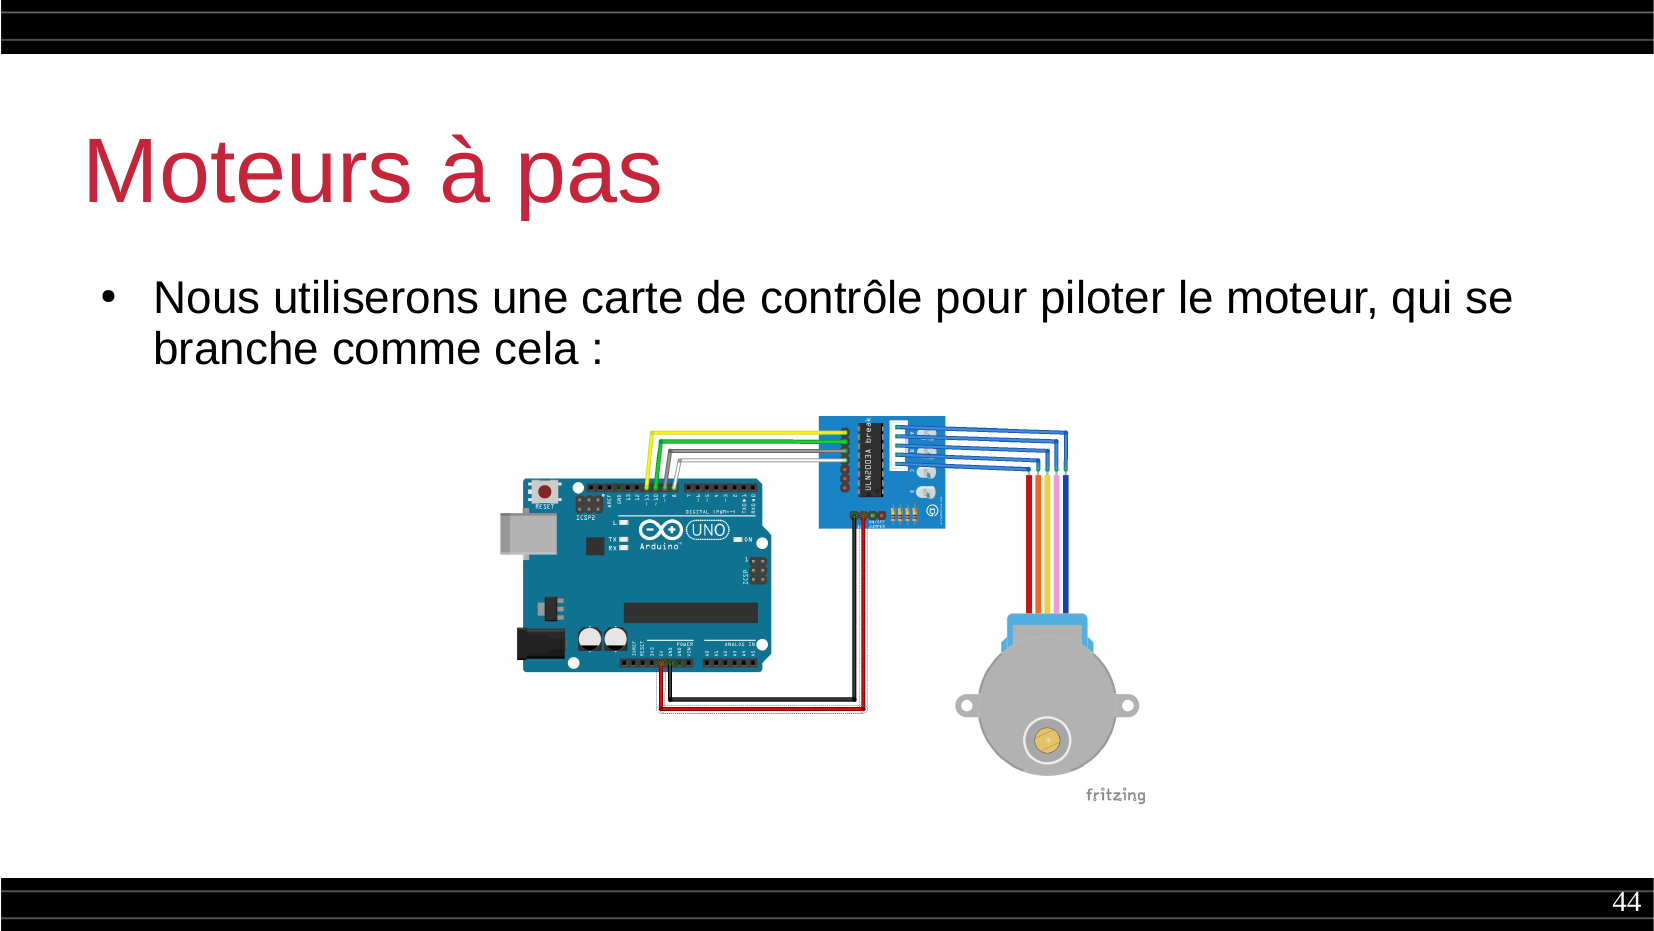

# Moteurs à pas
Nous utiliserons une carte de contrôle pour piloter le moteur, qui se branche comme cela :